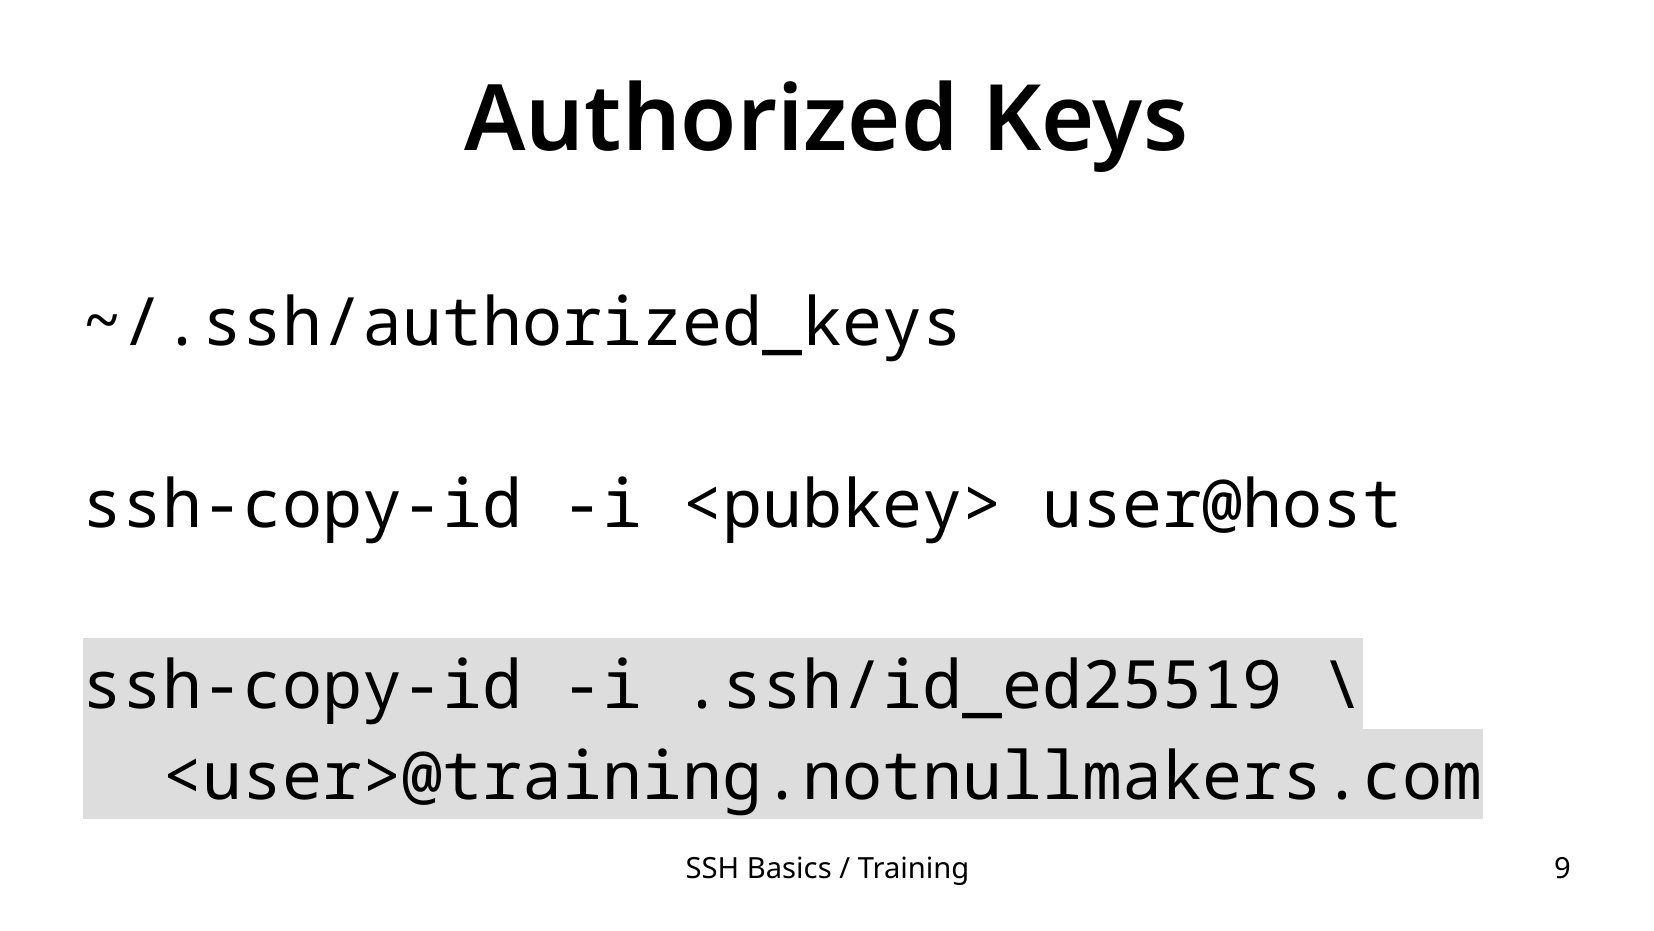

# Authorized Keys
~/.ssh/authorized_keys
ssh-copy-id -i <pubkey> user@host
ssh-copy-id -i .ssh/id_ed25519 \
 <user>@training.notnullmakers.com
SSH Basics / Training
9